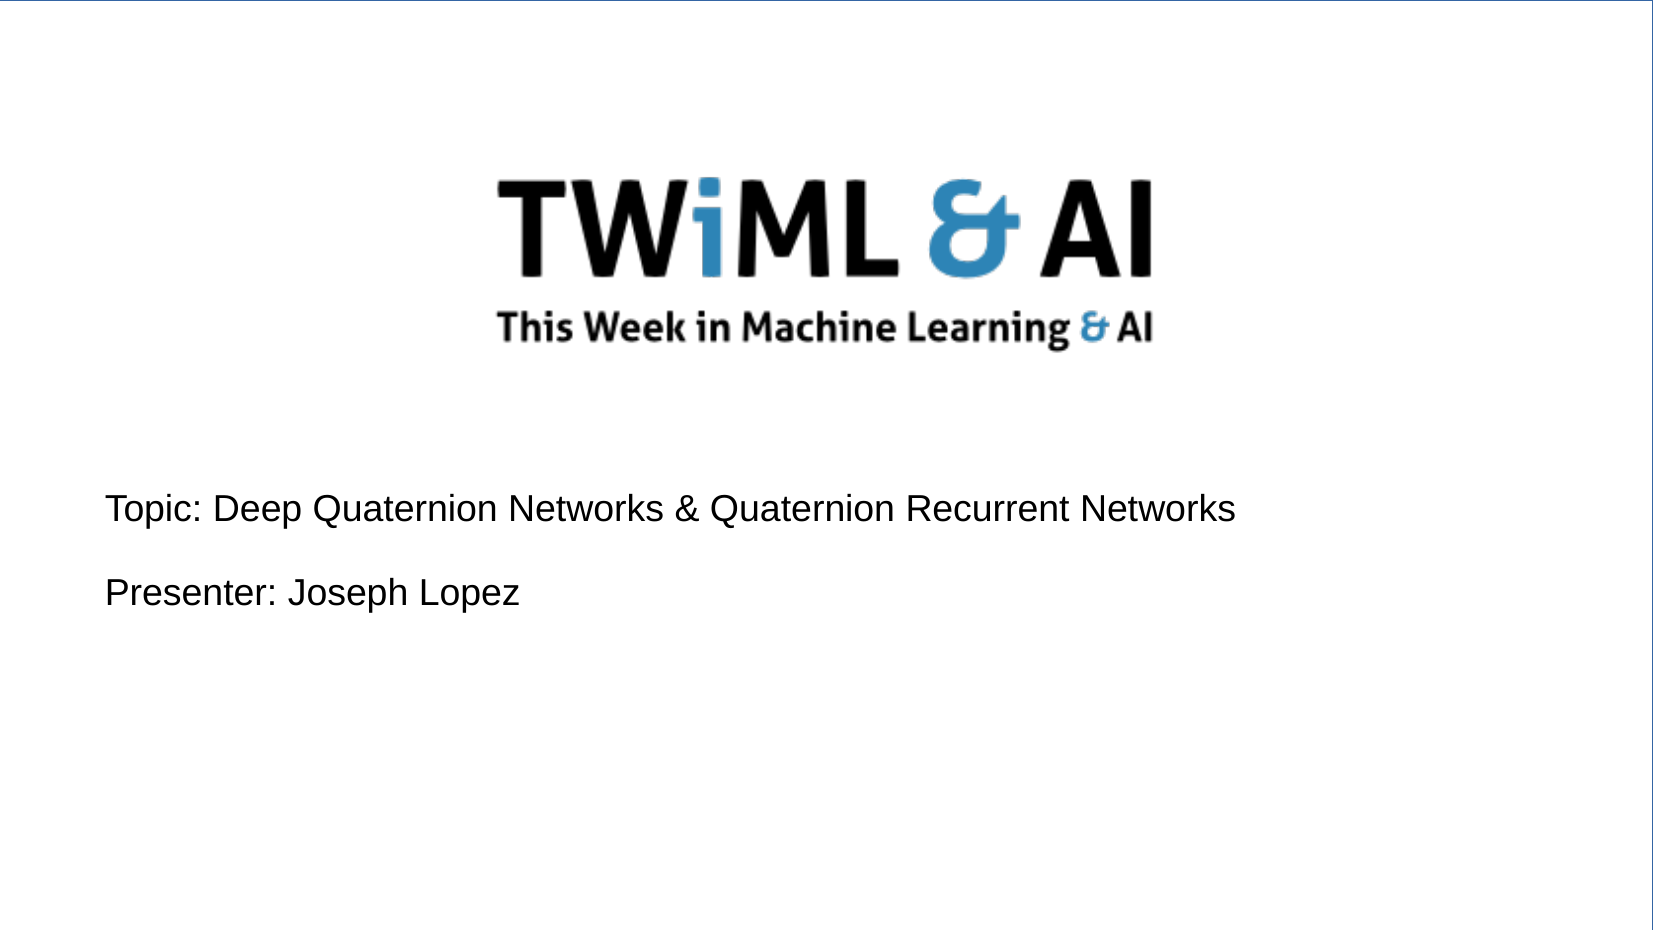

Topic: Deep Quaternion Networks & Quaternion Recurrent Networks
Presenter: Joseph Lopez